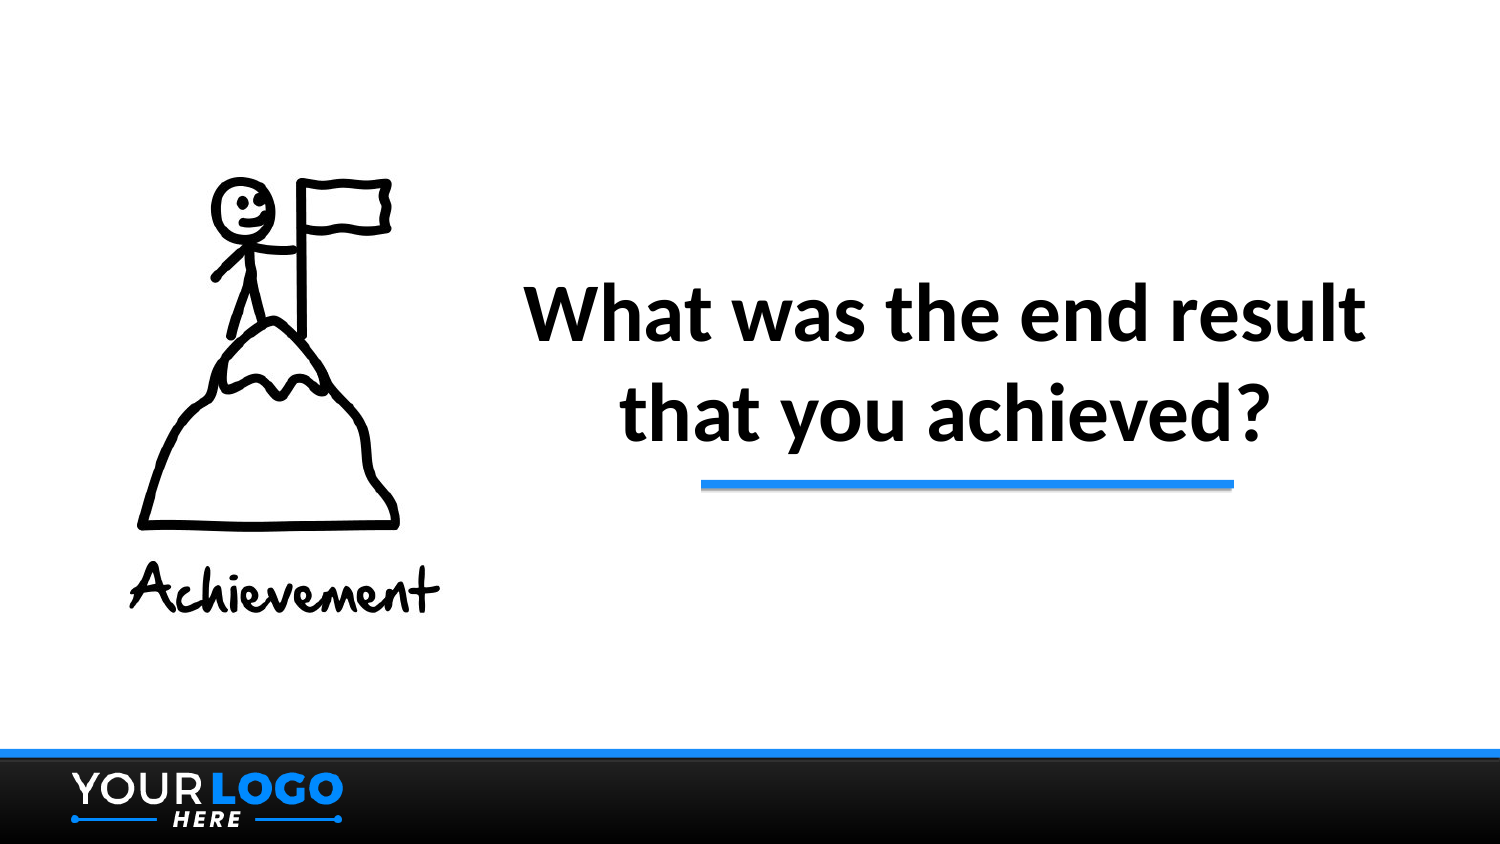

What was the end result that you achieved?